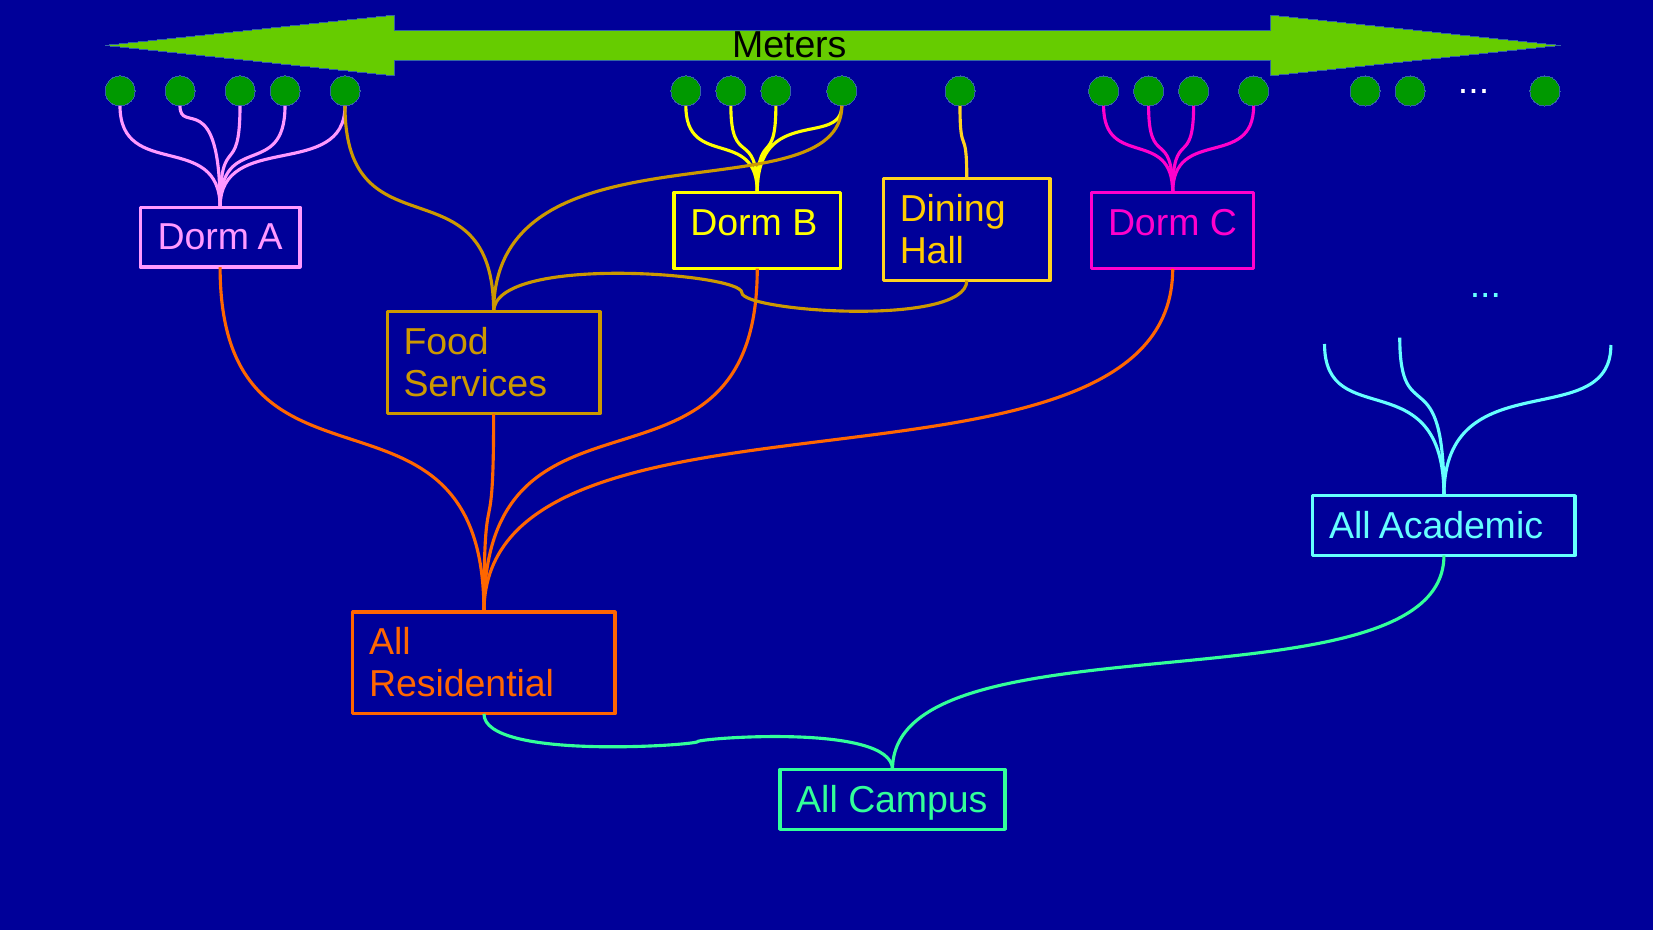

Meters
...
Dining Hall
Dorm B
Dorm C
Dorm A
...
Food Services
All Academic
All Residential
All Campus